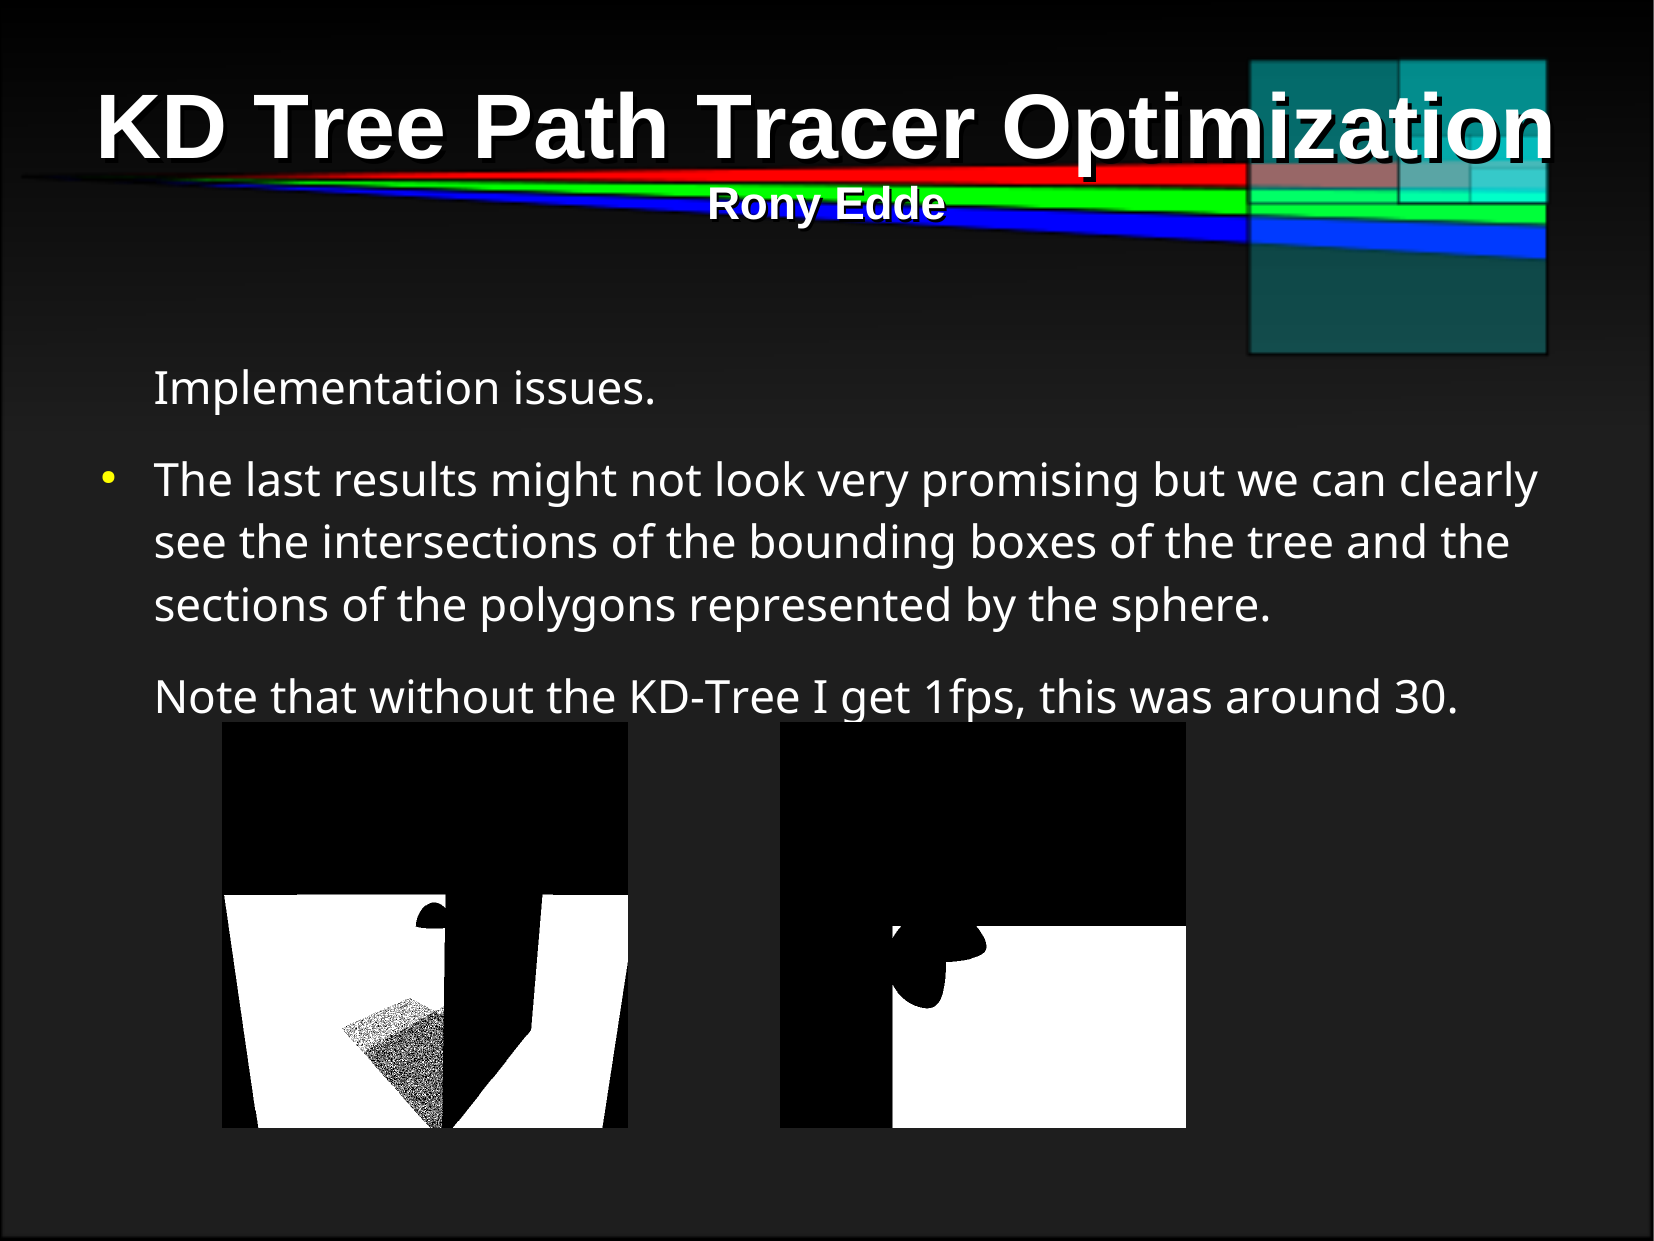

KD Tree Path Tracer Optimization
Rony Edde
# Implementation issues.
The last results might not look very promising but we can clearly see the intersections of the bounding boxes of the tree and the sections of the polygons represented by the sphere.
Note that without the KD-Tree I get 1fps, this was around 30.